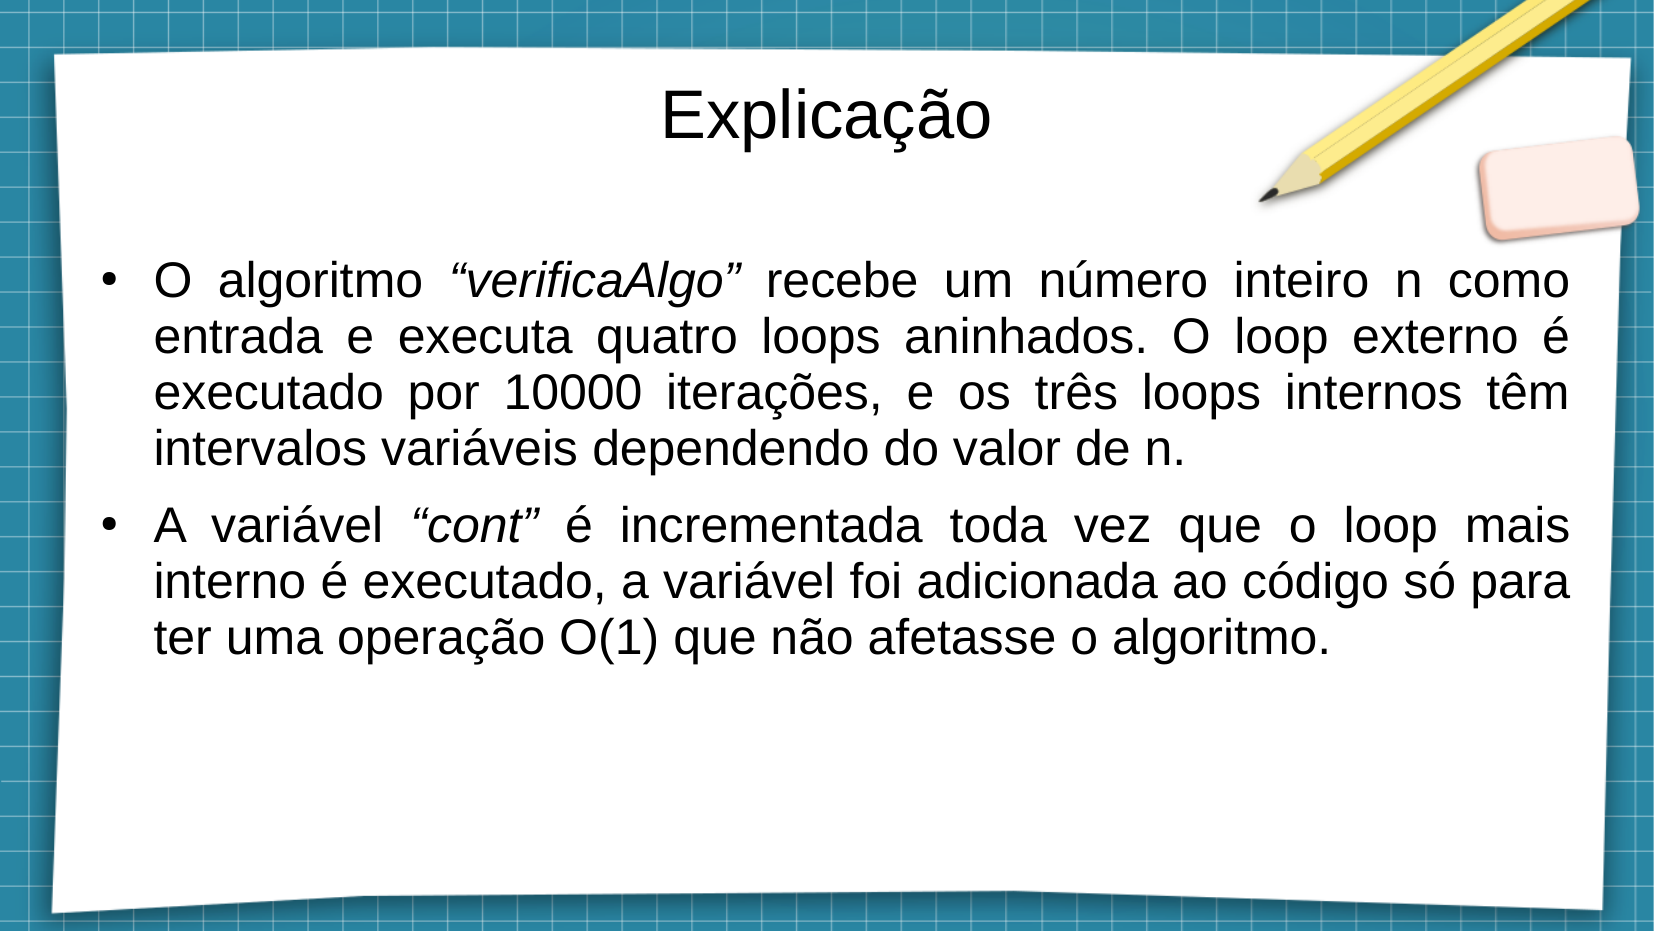

# Explicação
O algoritmo “verificaAlgo” recebe um número inteiro n como entrada e executa quatro loops aninhados. O loop externo é executado por 10000 iterações, e os três loops internos têm intervalos variáveis ​​dependendo do valor de n.
A variável “cont” é incrementada toda vez que o loop mais interno é executado, a variável foi adicionada ao código só para ter uma operação O(1) que não afetasse o algoritmo.